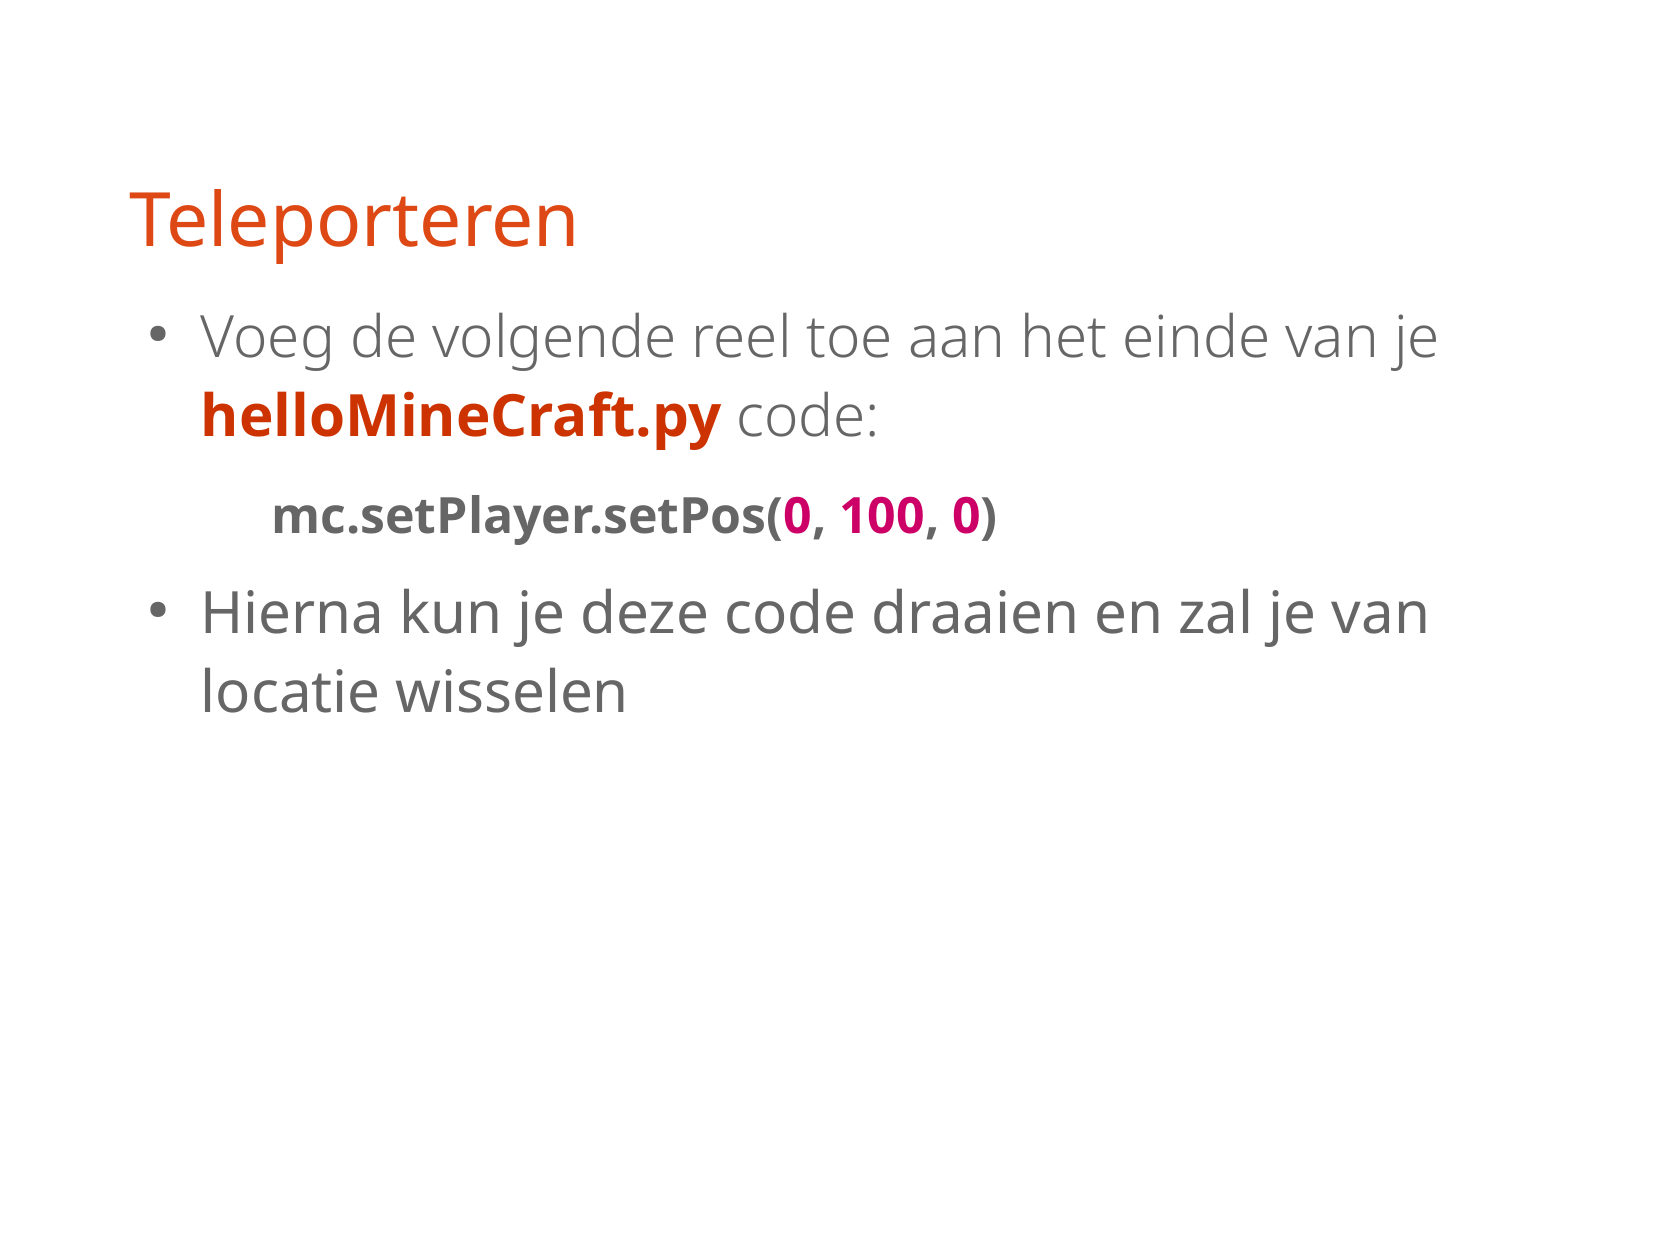

# Teleporteren
Voeg de volgende reel toe aan het einde van je helloMineCraft.py code:
mc.setPlayer.setPos(0, 100, 0)
Hierna kun je deze code draaien en zal je van locatie wisselen